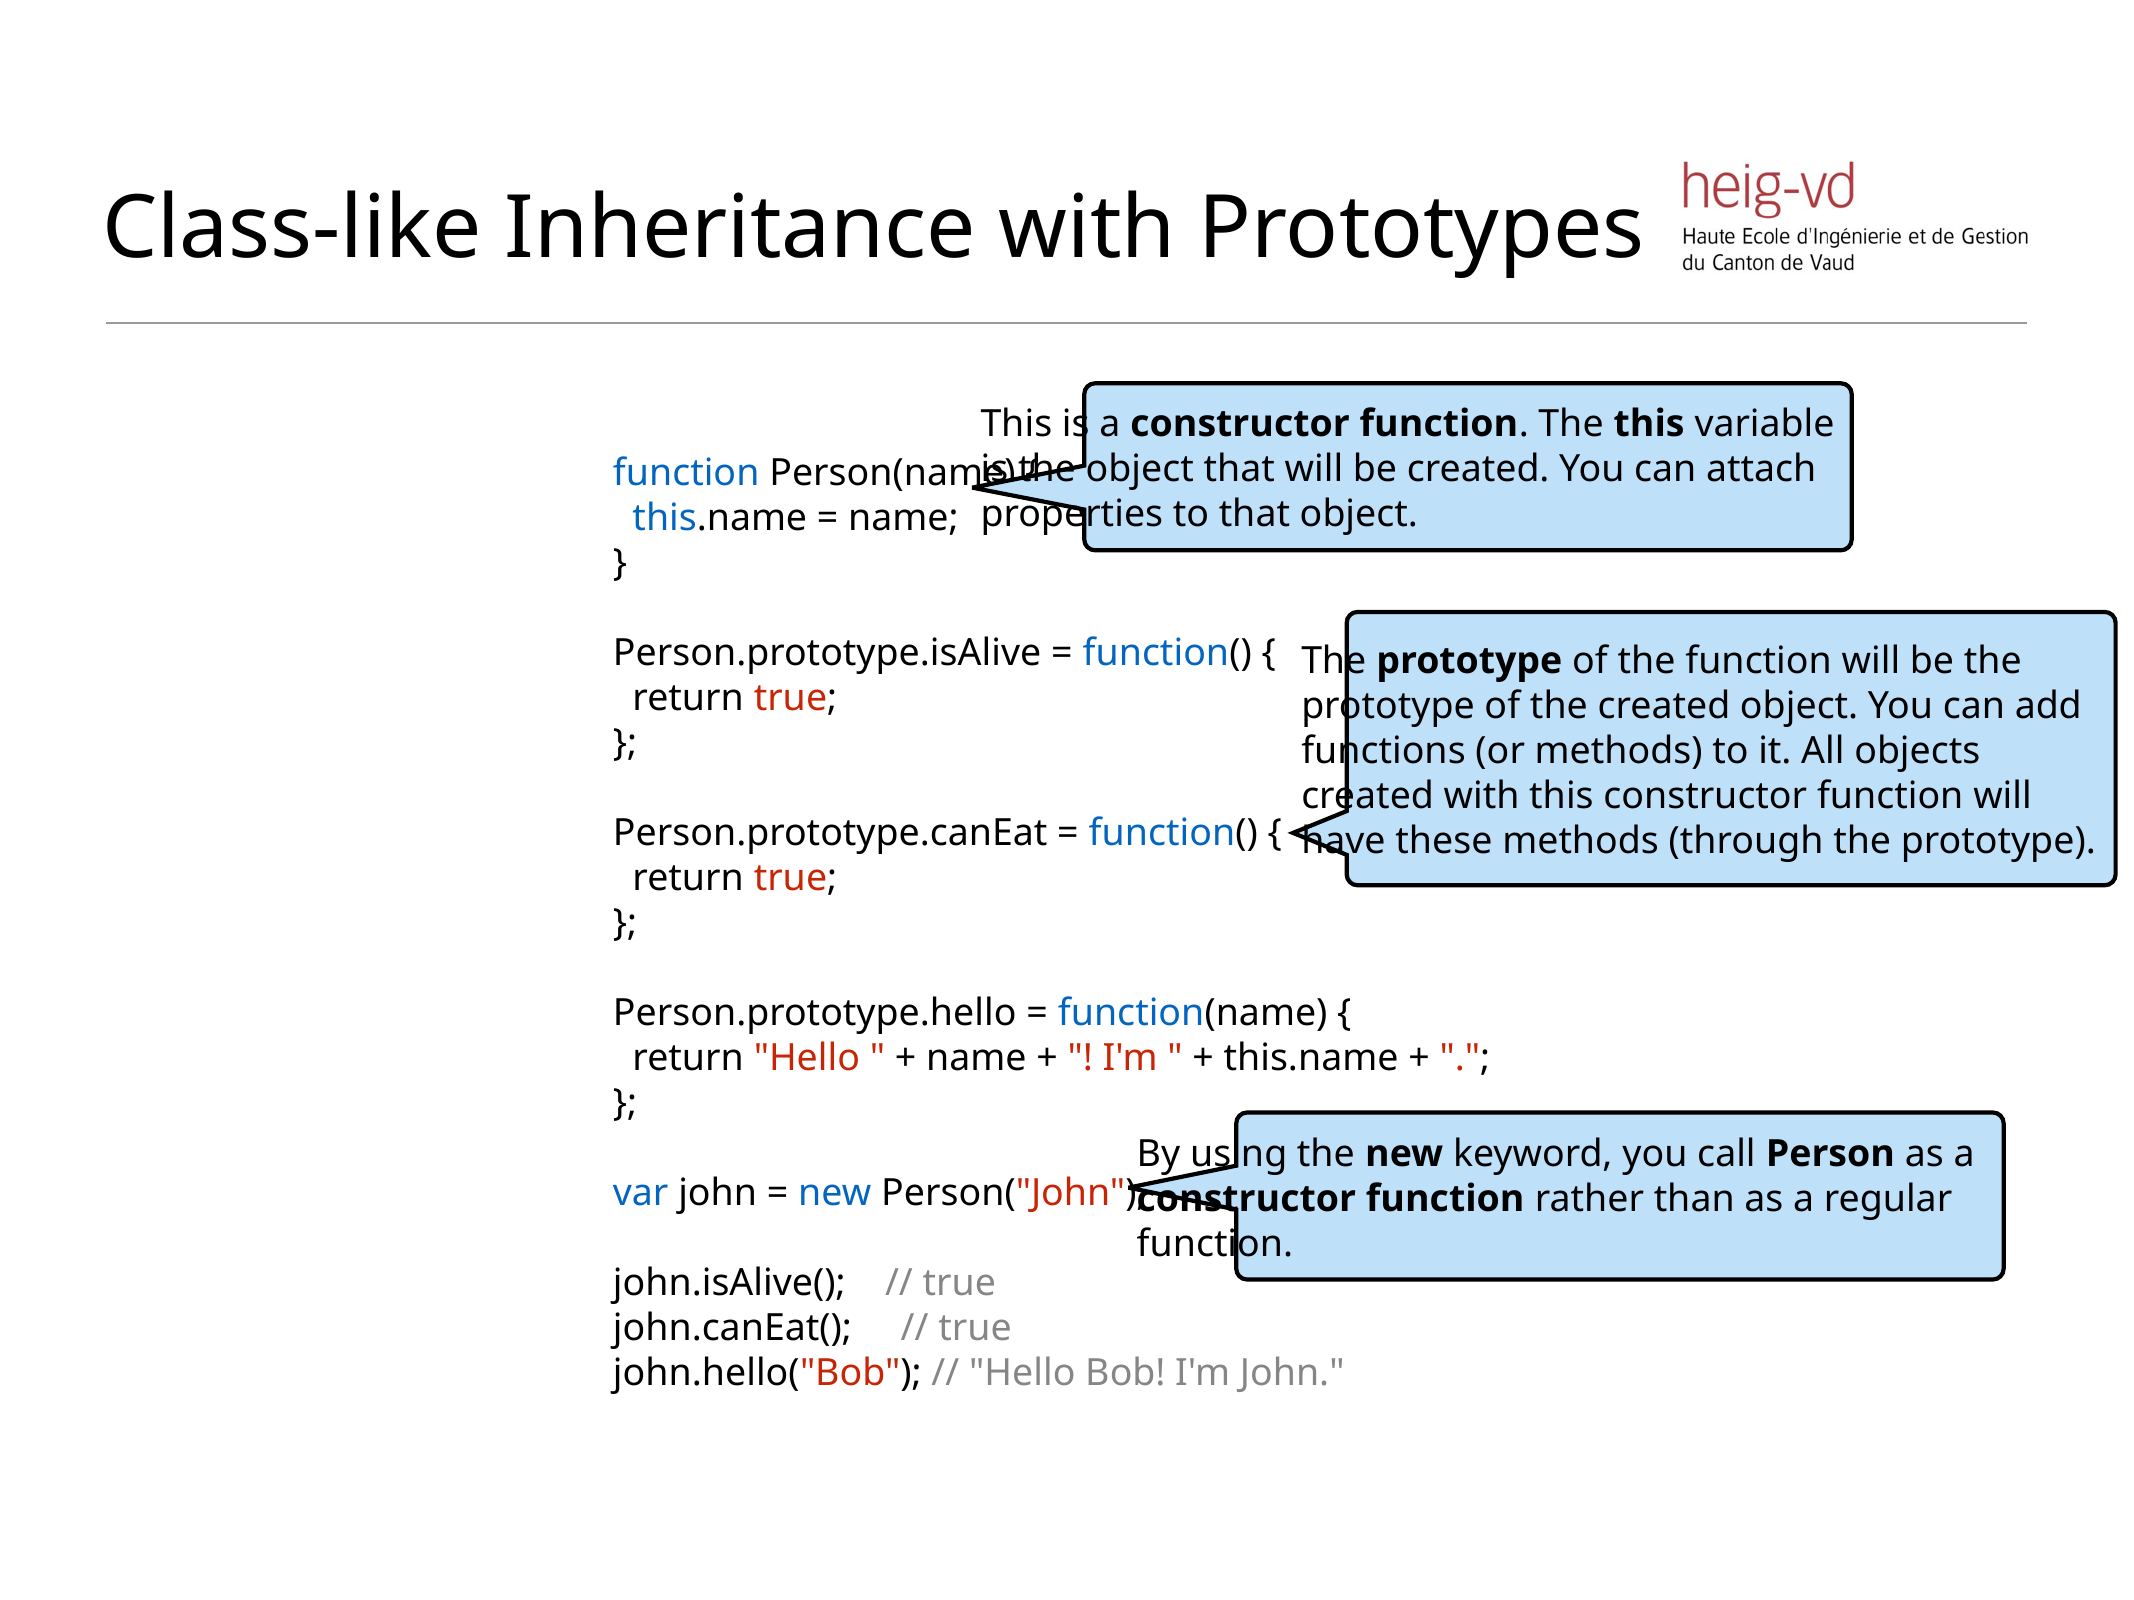

# Class-like Inheritance with Prototypes
This is a constructor function. The this variable is the object that will be created. You can attach properties to that object.
function Person(name) {
 this.name = name;
}
Person.prototype.isAlive = function() {
 return true;
};
Person.prototype.canEat = function() {
 return true;
};
Person.prototype.hello = function(name) {
 return "Hello " + name + "! I'm " + this.name + ".";
};
var john = new Person("John");
john.isAlive(); // true
john.canEat(); // true
john.hello("Bob"); // "Hello Bob! I'm John."
The prototype of the function will be the prototype of the created object. You can add functions (or methods) to it. All objects created with this constructor function will have these methods (through the prototype).
By using the new keyword, you call Person as a constructor function rather than as a regular function.